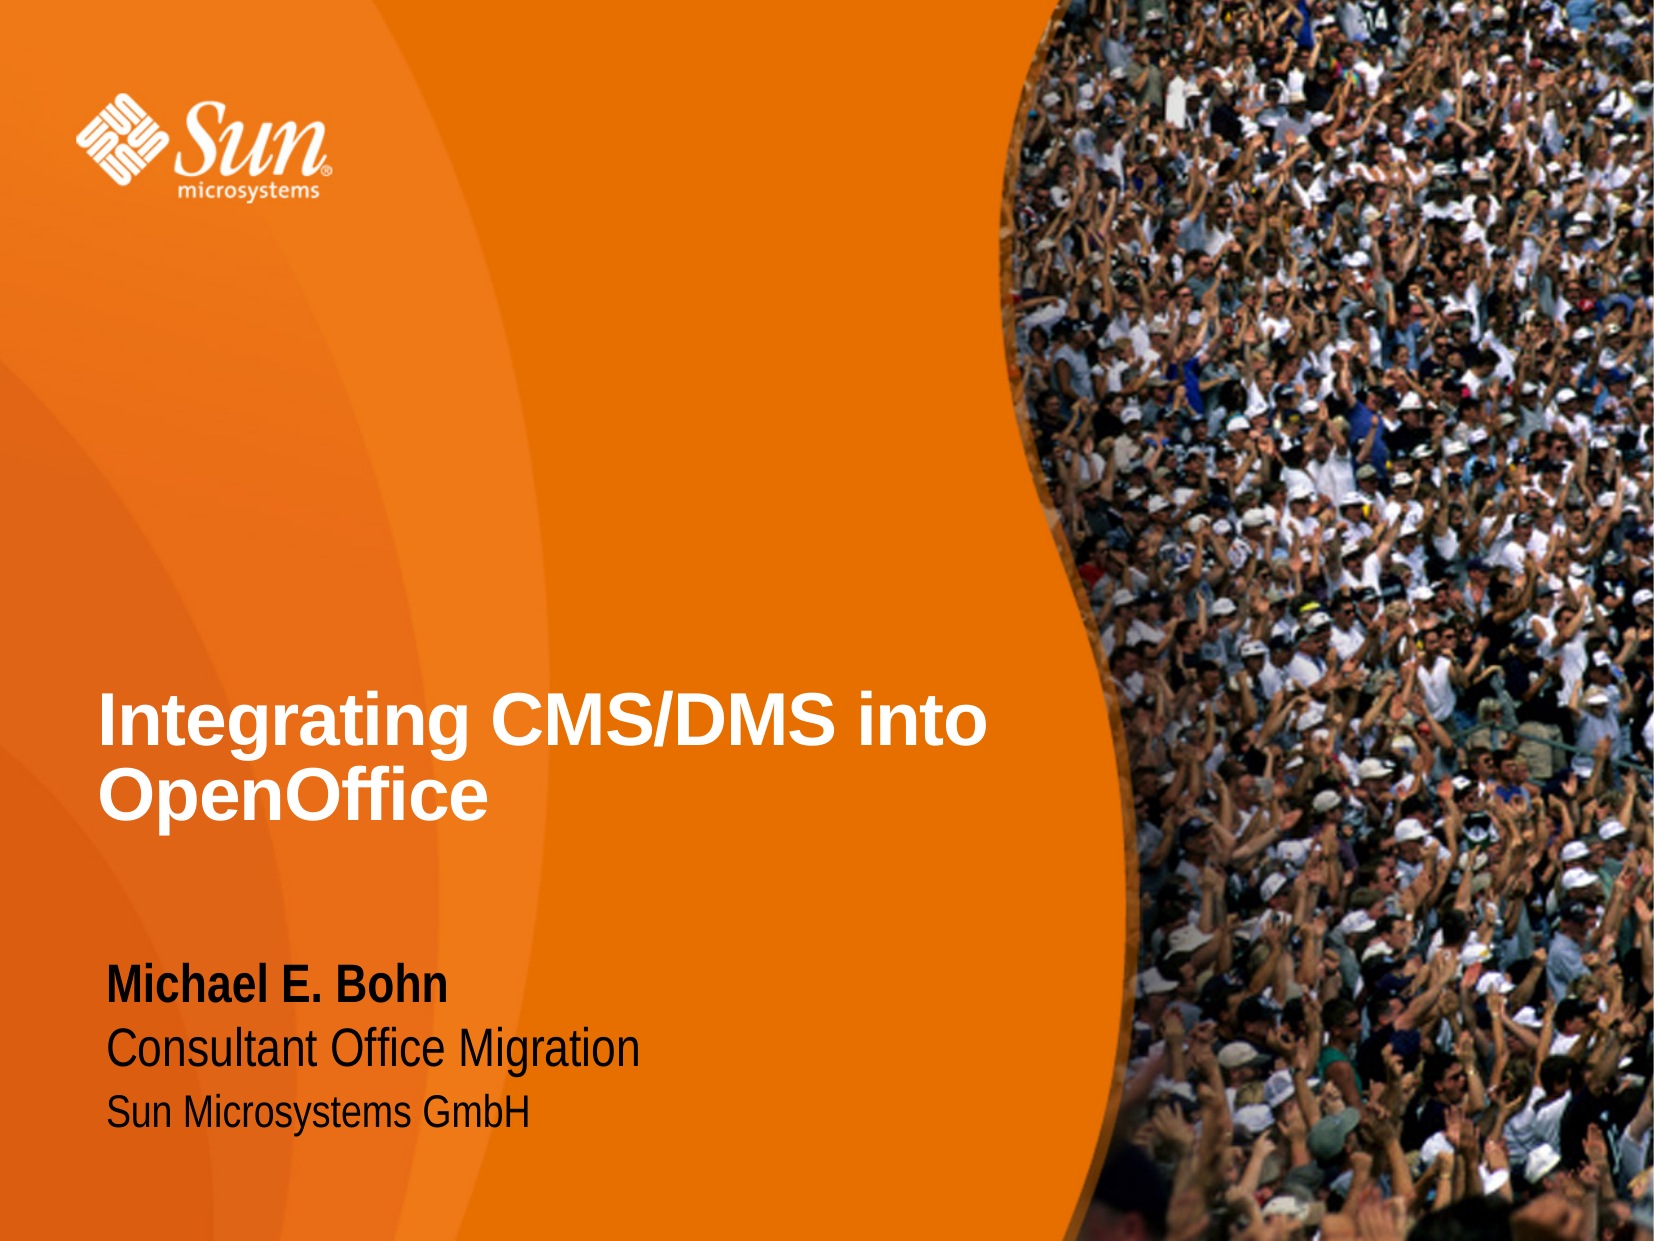

# Integrating CMS/DMS into OpenOffice
Michael E. Bohn
Consultant Office Migration
Sun Microsystems GmbH